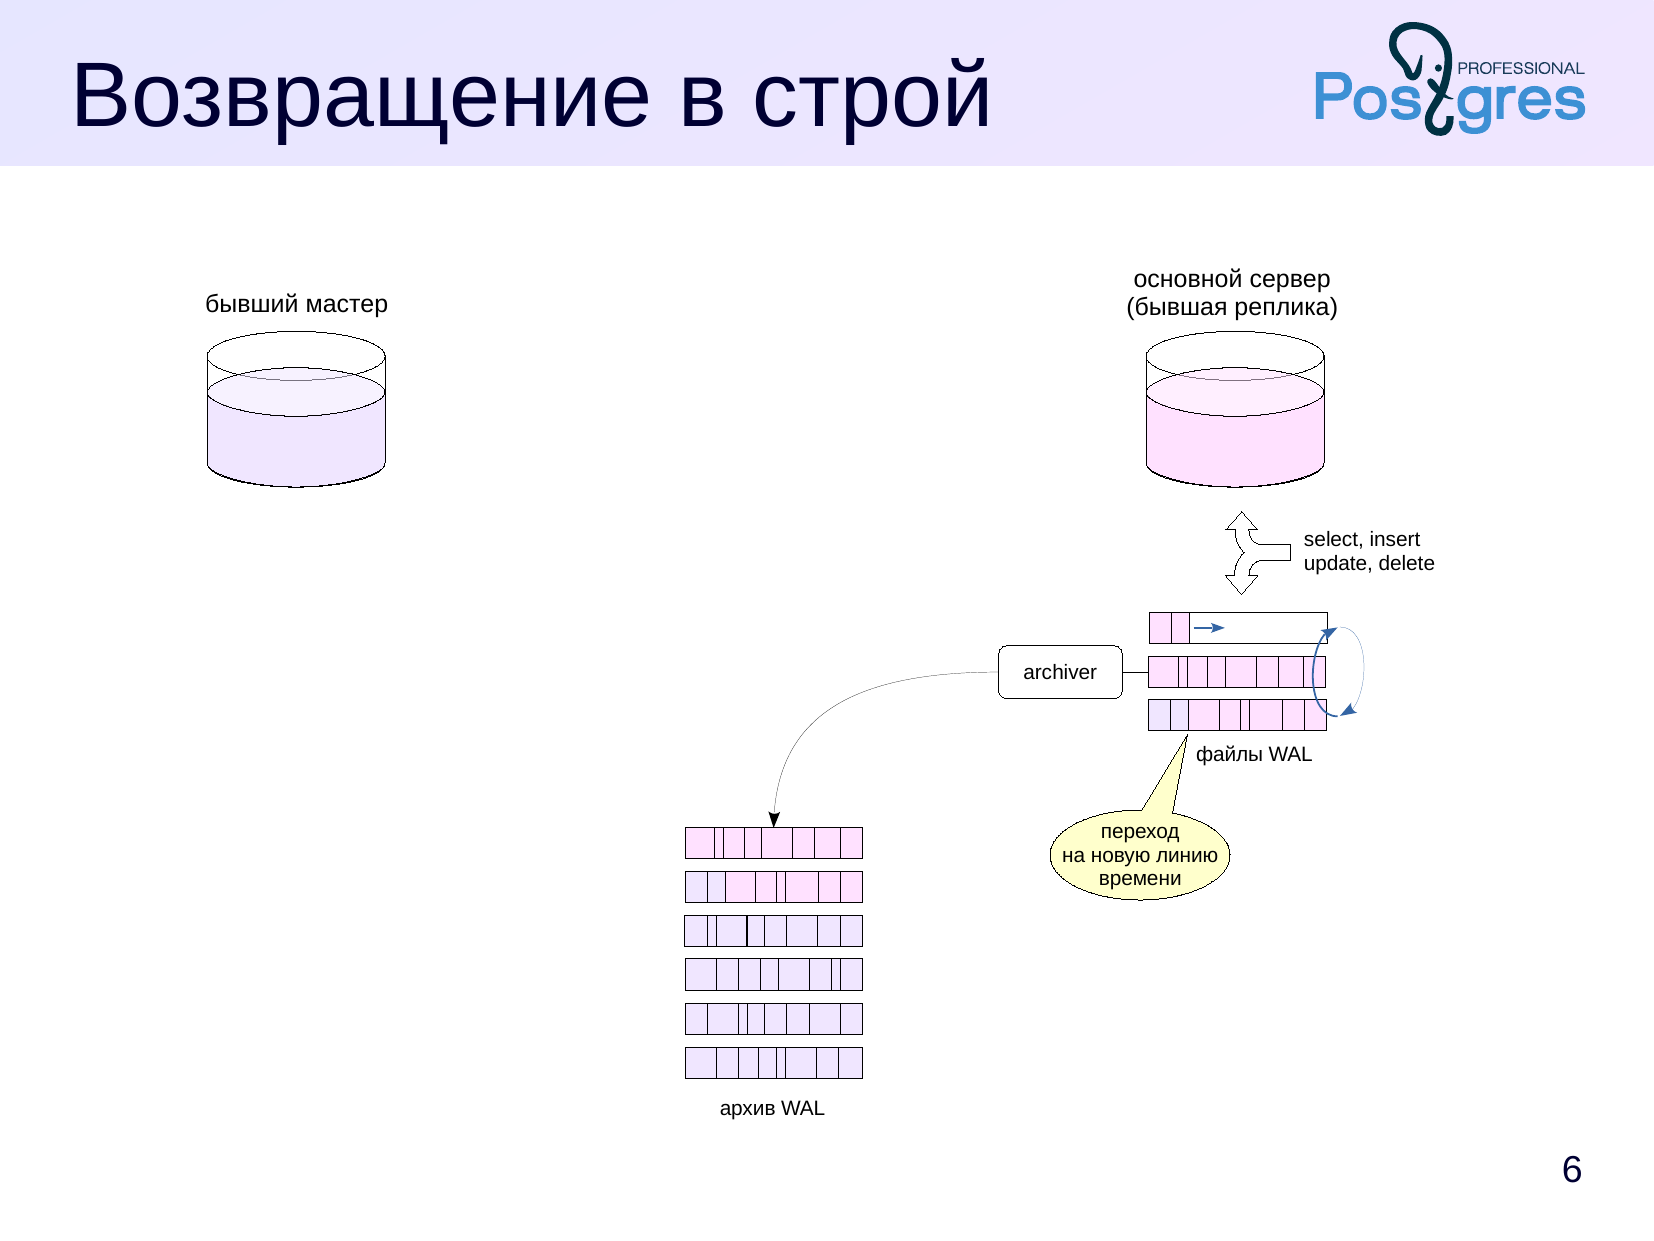

# Возвращение в строй
основной сервер
(бывшая реплика)
бывший мастер
select, insert
update, delete
archiver
файлы WAL
переход
на новую линию
времени
архив WAL